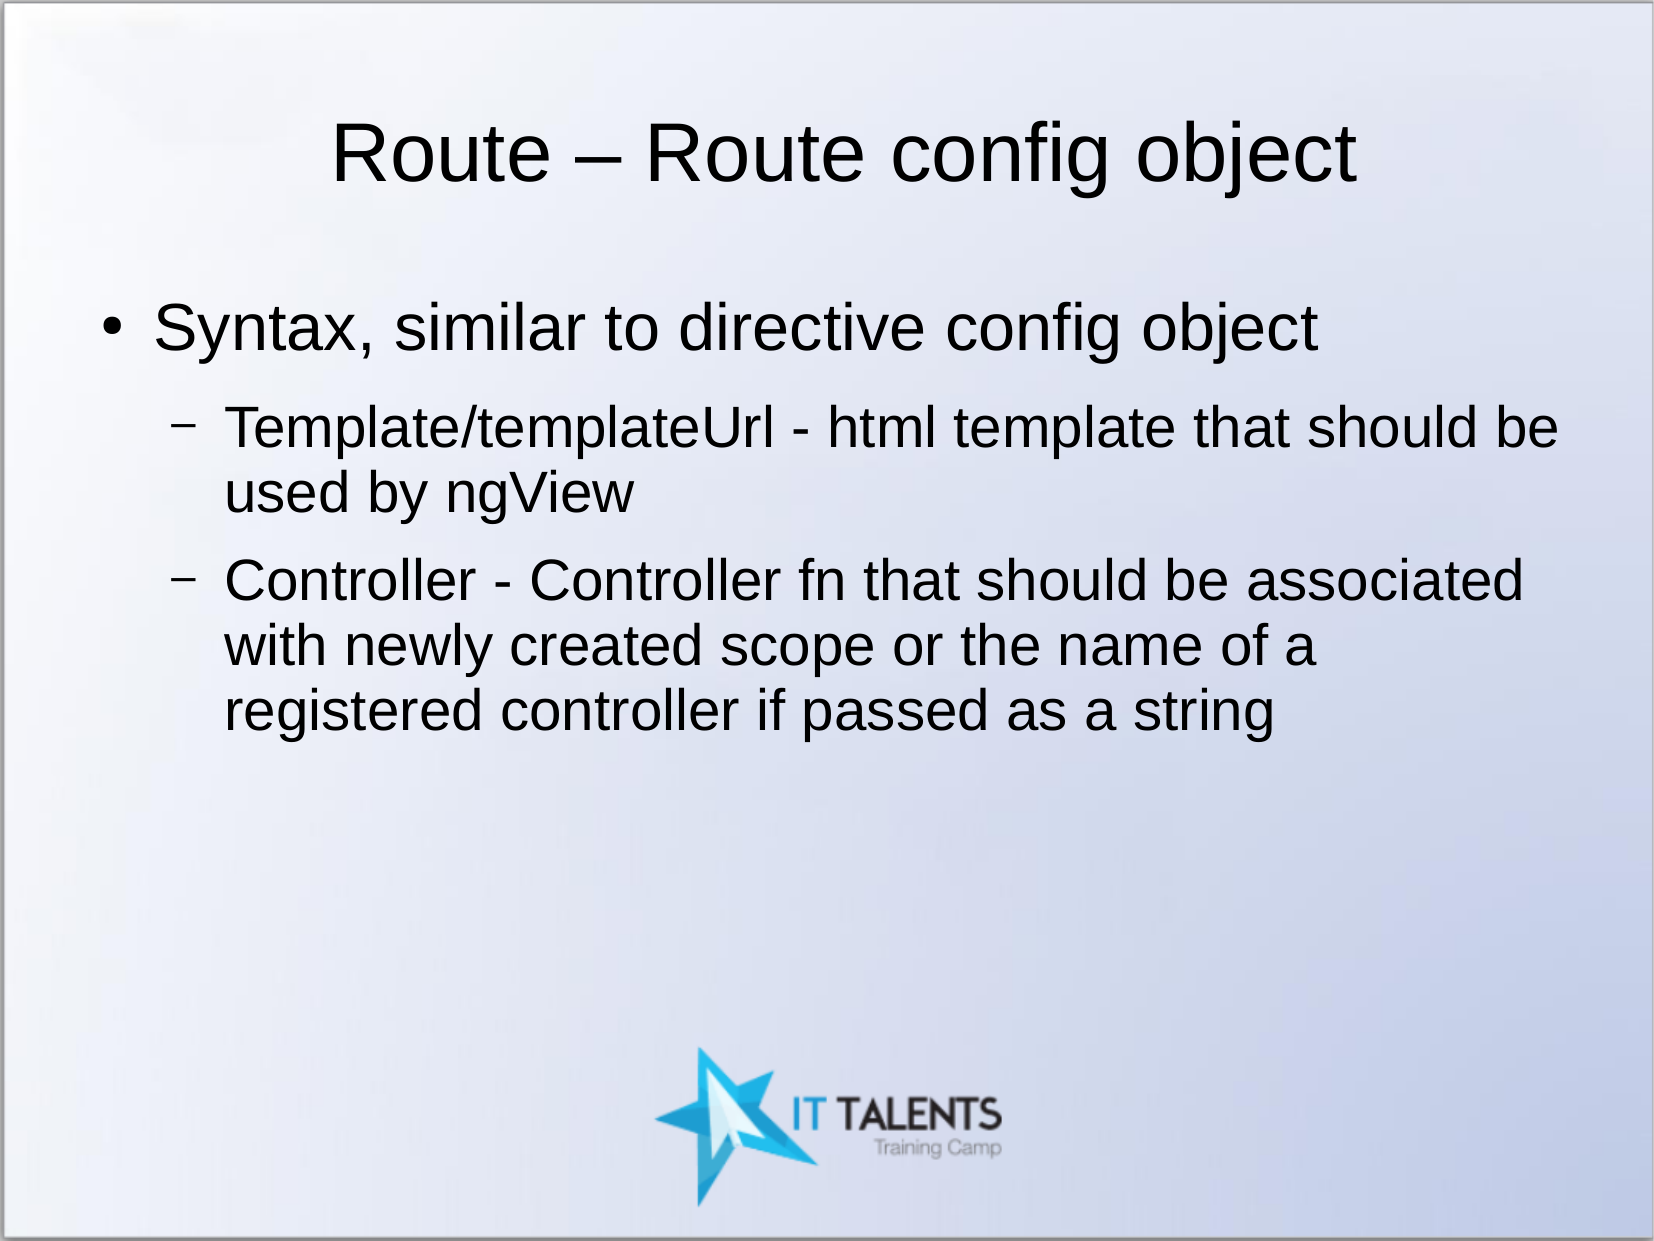

# Route – Route config object
Syntax, similar to directive config object
Template/templateUrl - html template that should be used by ngView
Controller - Controller fn that should be associated with newly created scope or the name of a registered controller if passed as a string